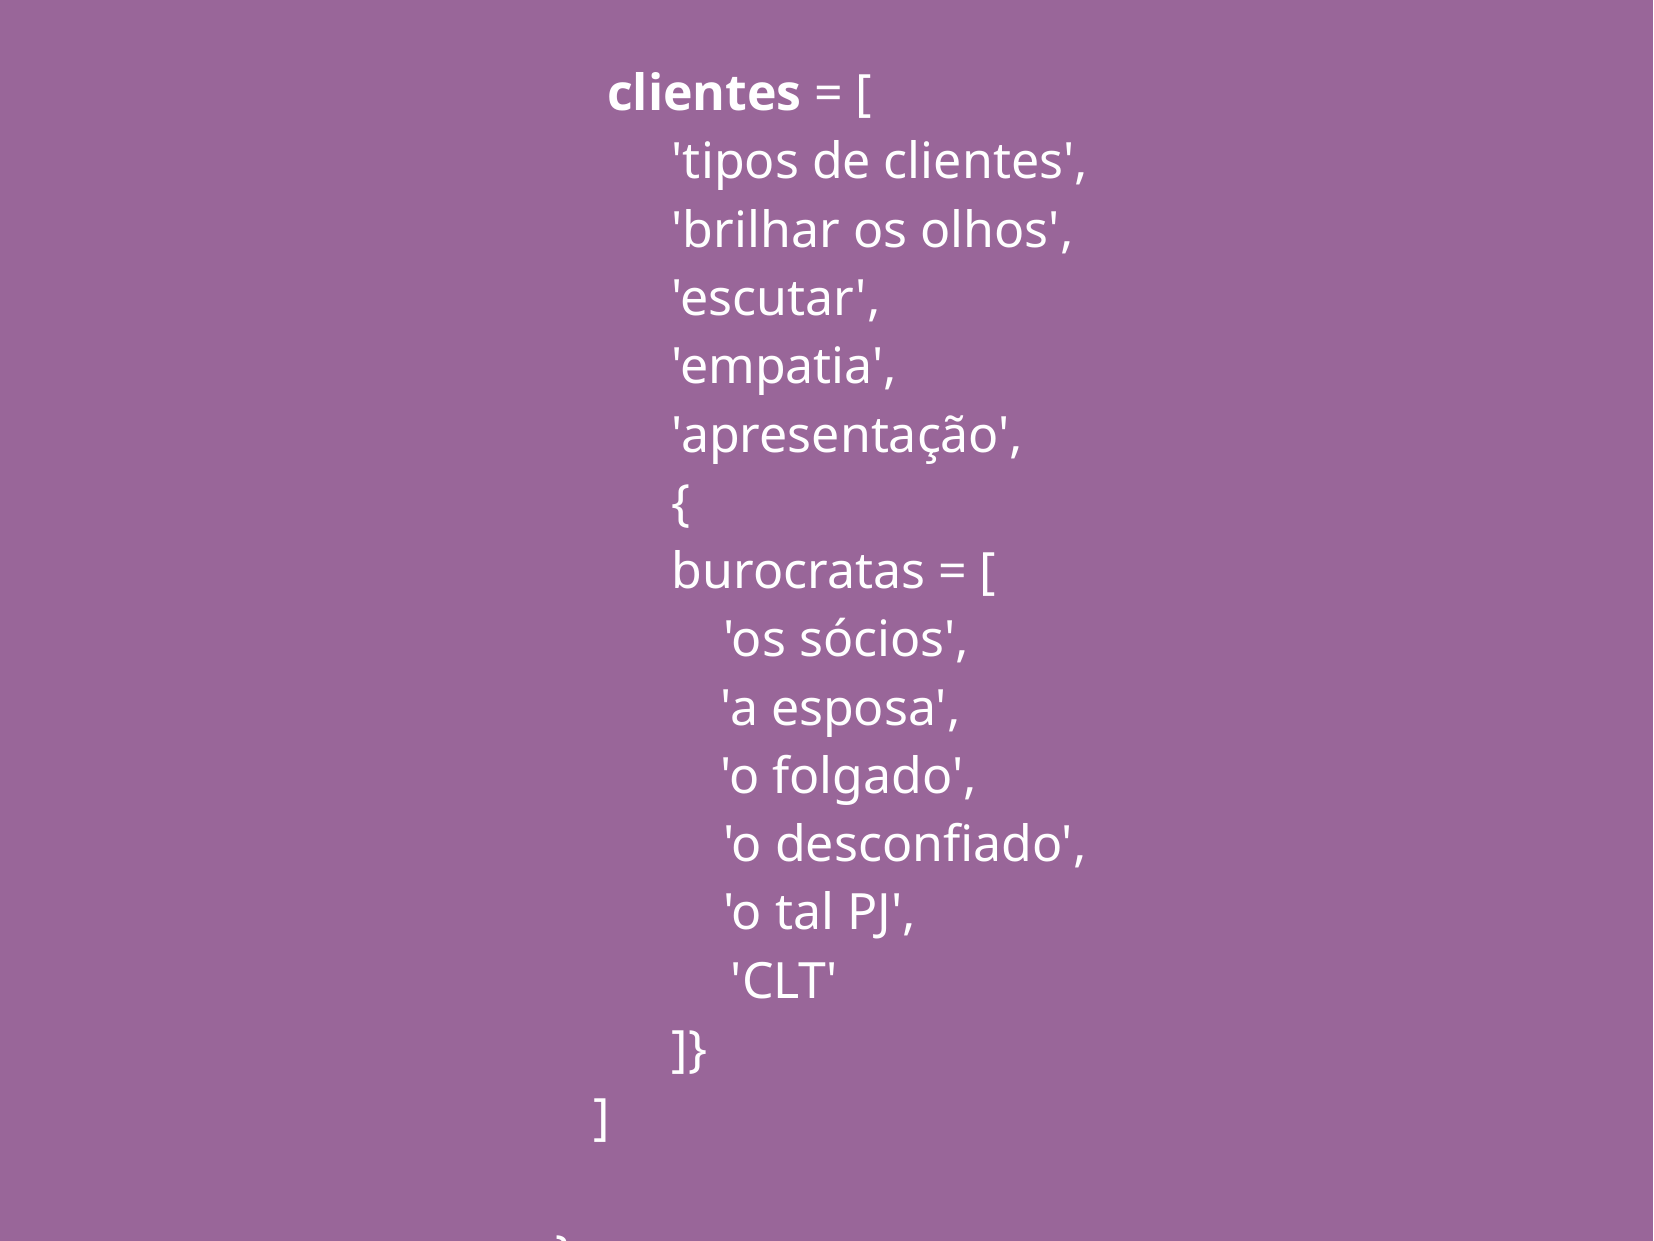

# let roteiro[0] = { clientes = [ 'tipos de clientes', 'brilhar os olhos', 'escutar', 'empatia', 'apresentação', { burocratas = [ 'os sócios', 'a esposa', 'o folgado', 'o desconfiado', 'o tal PJ', 'CLT' ]} ] };